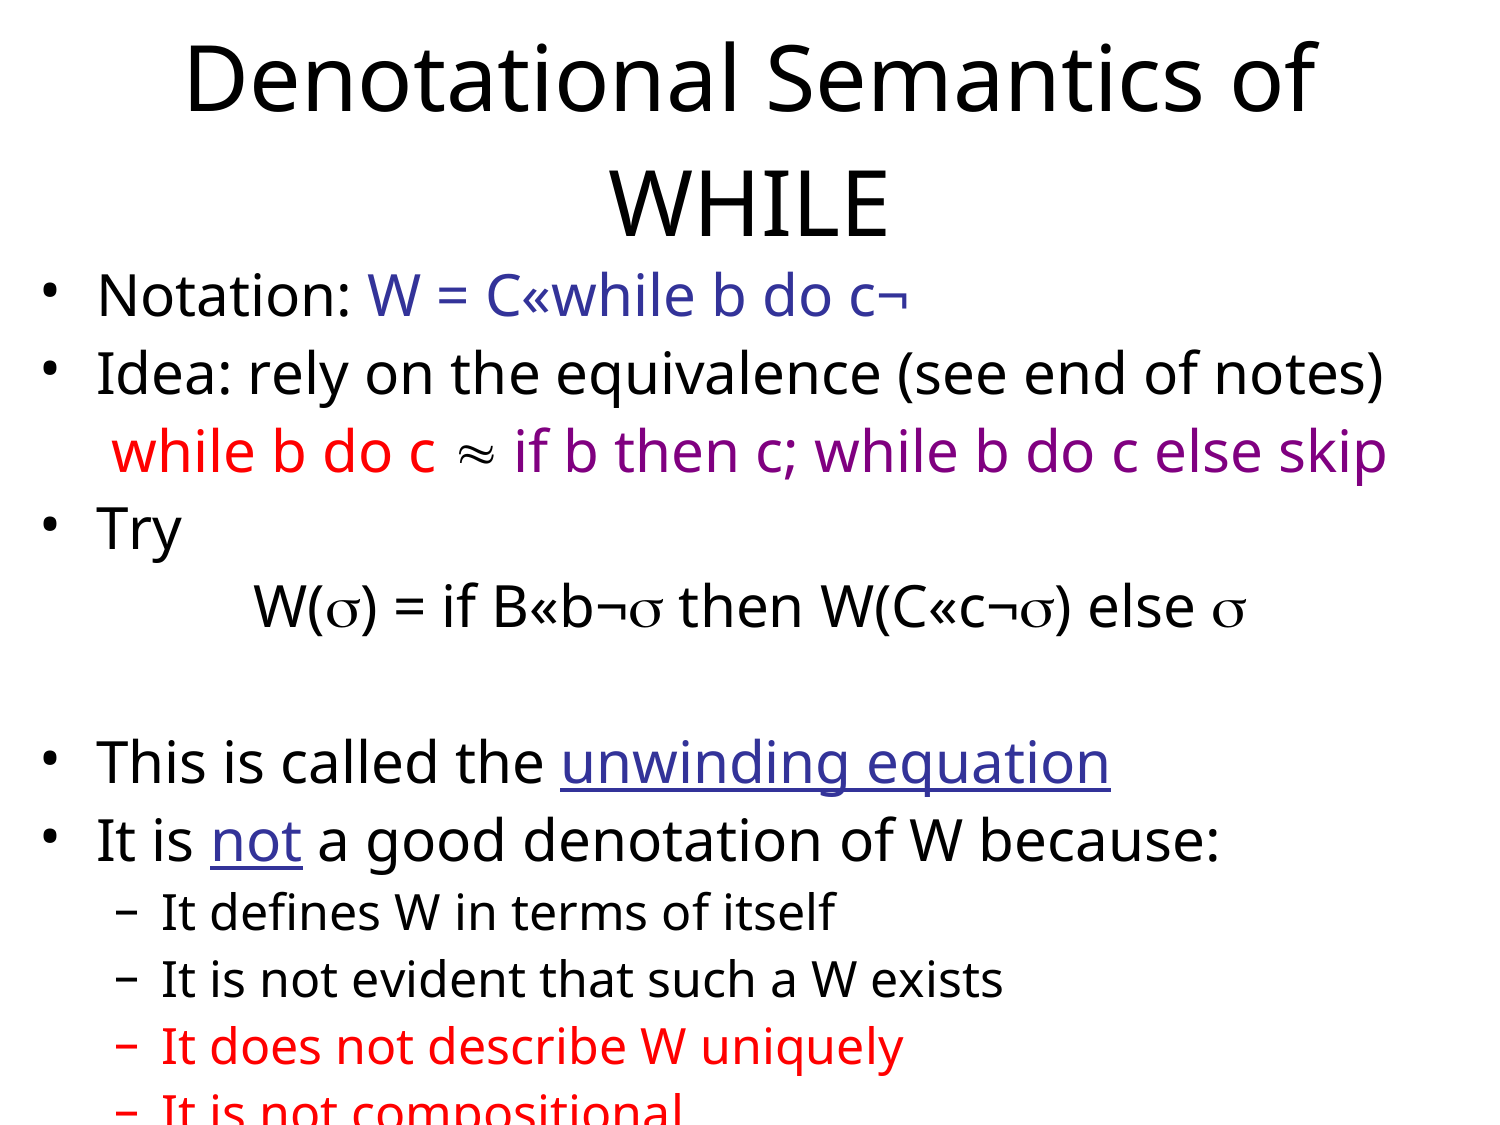

# Denotational Semantics of WHILE
Notation: W = C«while b do c¬
Idea: rely on the equivalence (see end of notes)
while b do c  if b then c; while b do c else skip
Try
W() = if B«b¬ then W(C«c¬) else 
This is called the unwinding equation
It is not a good denotation of W because:
It defines W in terms of itself
It is not evident that such a W exists
It does not describe W uniquely
It is not compositional